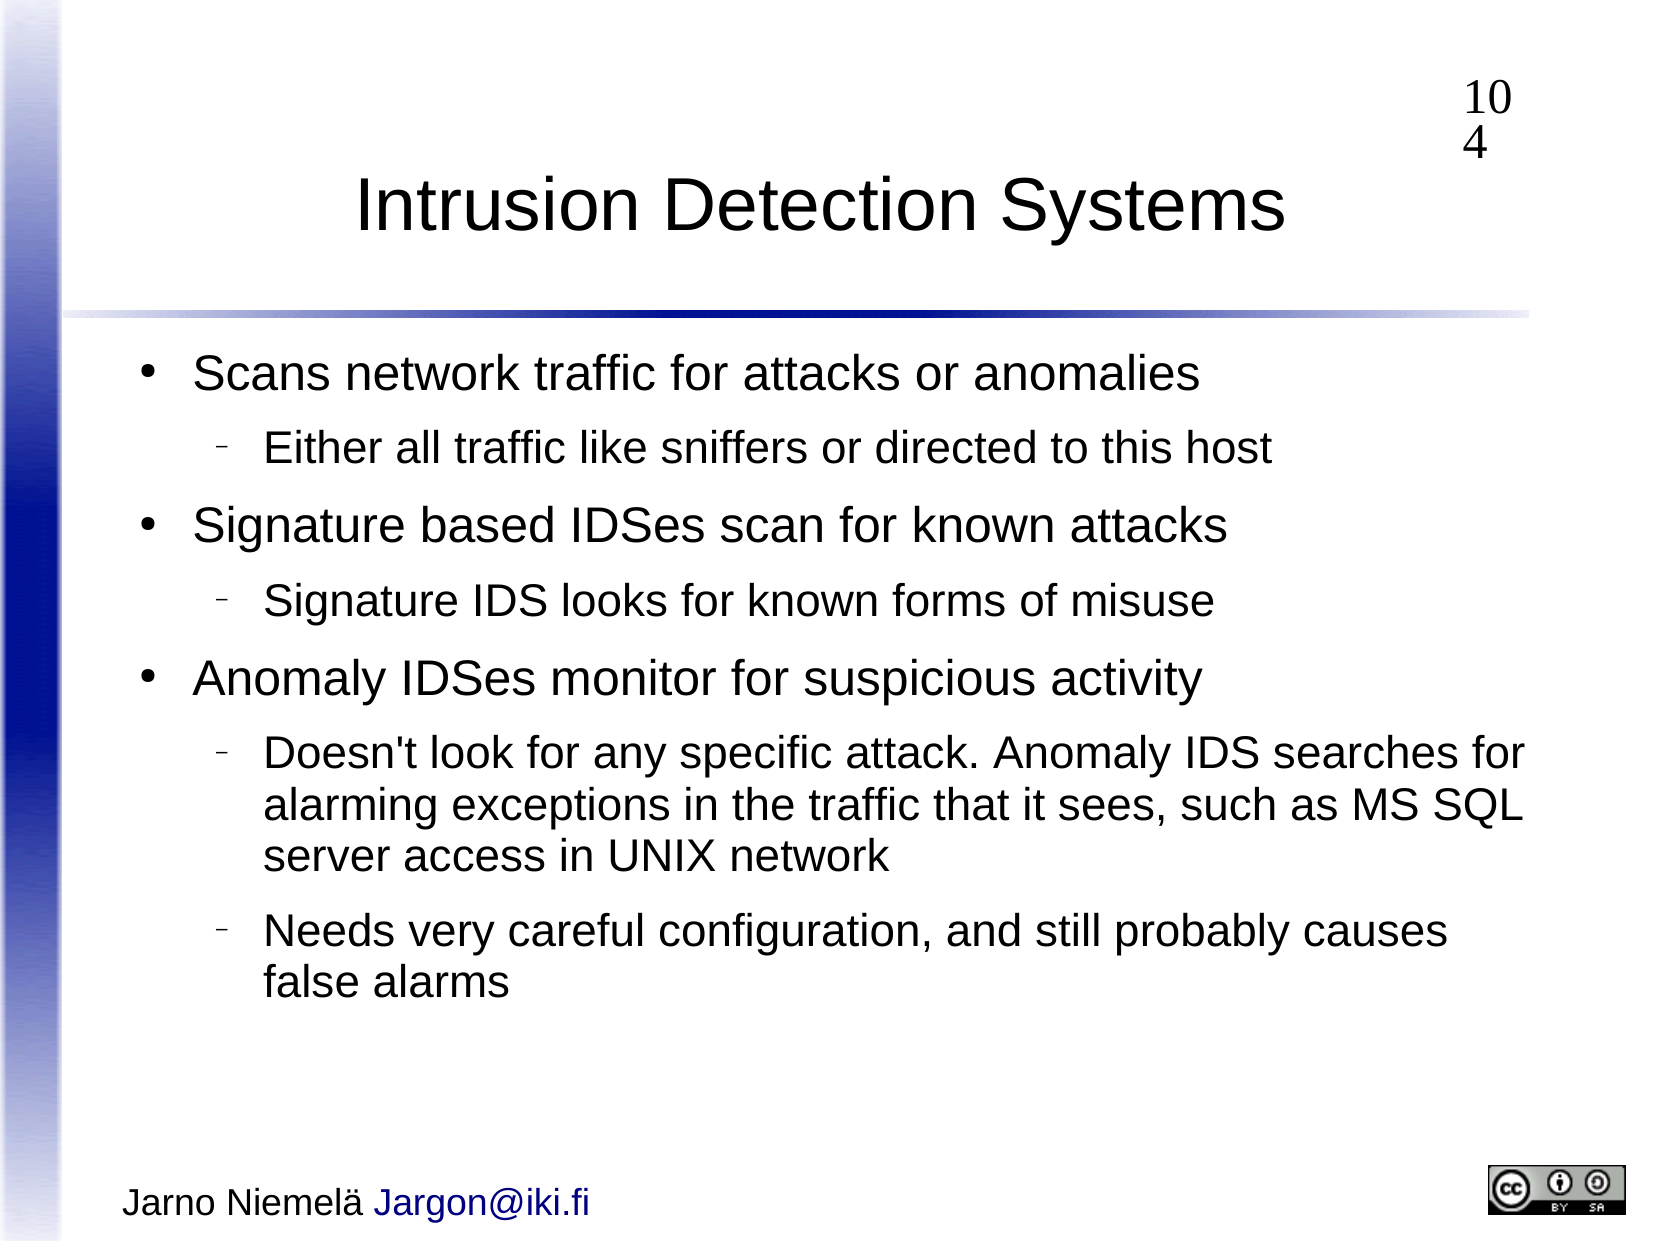

# Intrusion Detection Systems
Scans network traffic for attacks or anomalies
Either all traffic like sniffers or directed to this host
Signature based IDSes scan for known attacks
Signature IDS looks for known forms of misuse
Anomaly IDSes monitor for suspicious activity
Doesn't look for any specific attack. Anomaly IDS searches for alarming exceptions in the traffic that it sees, such as MS SQL server access in UNIX network
Needs very careful configuration, and still probably causes false alarms